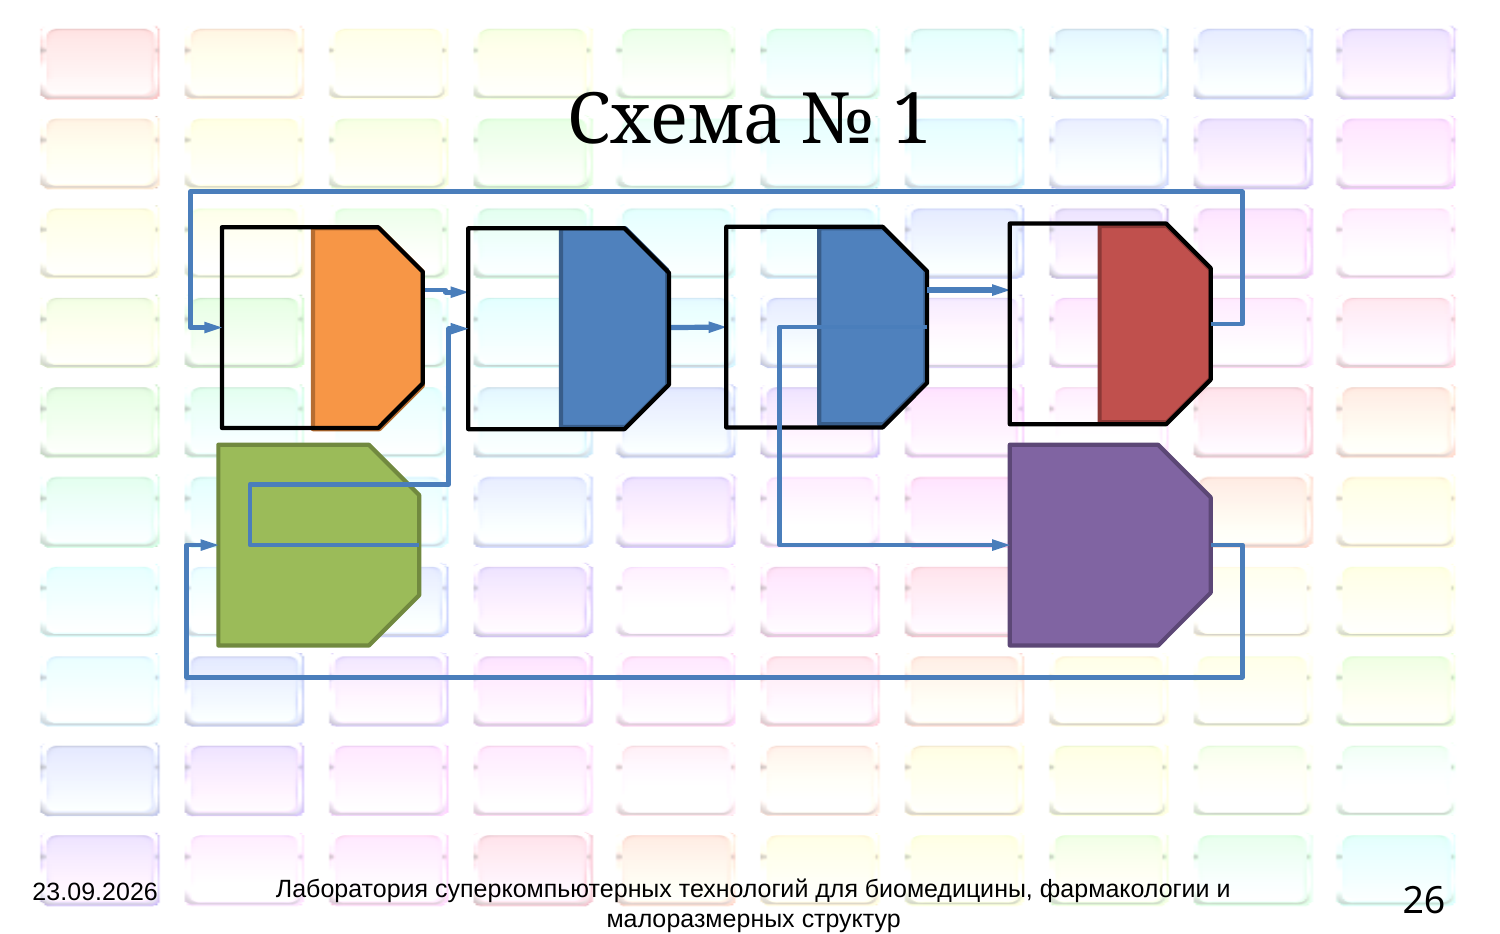

# Схема № 1
Лаборатория суперкомпьютерных технологий для биомедицины, фармакологии и малоразмерных структур